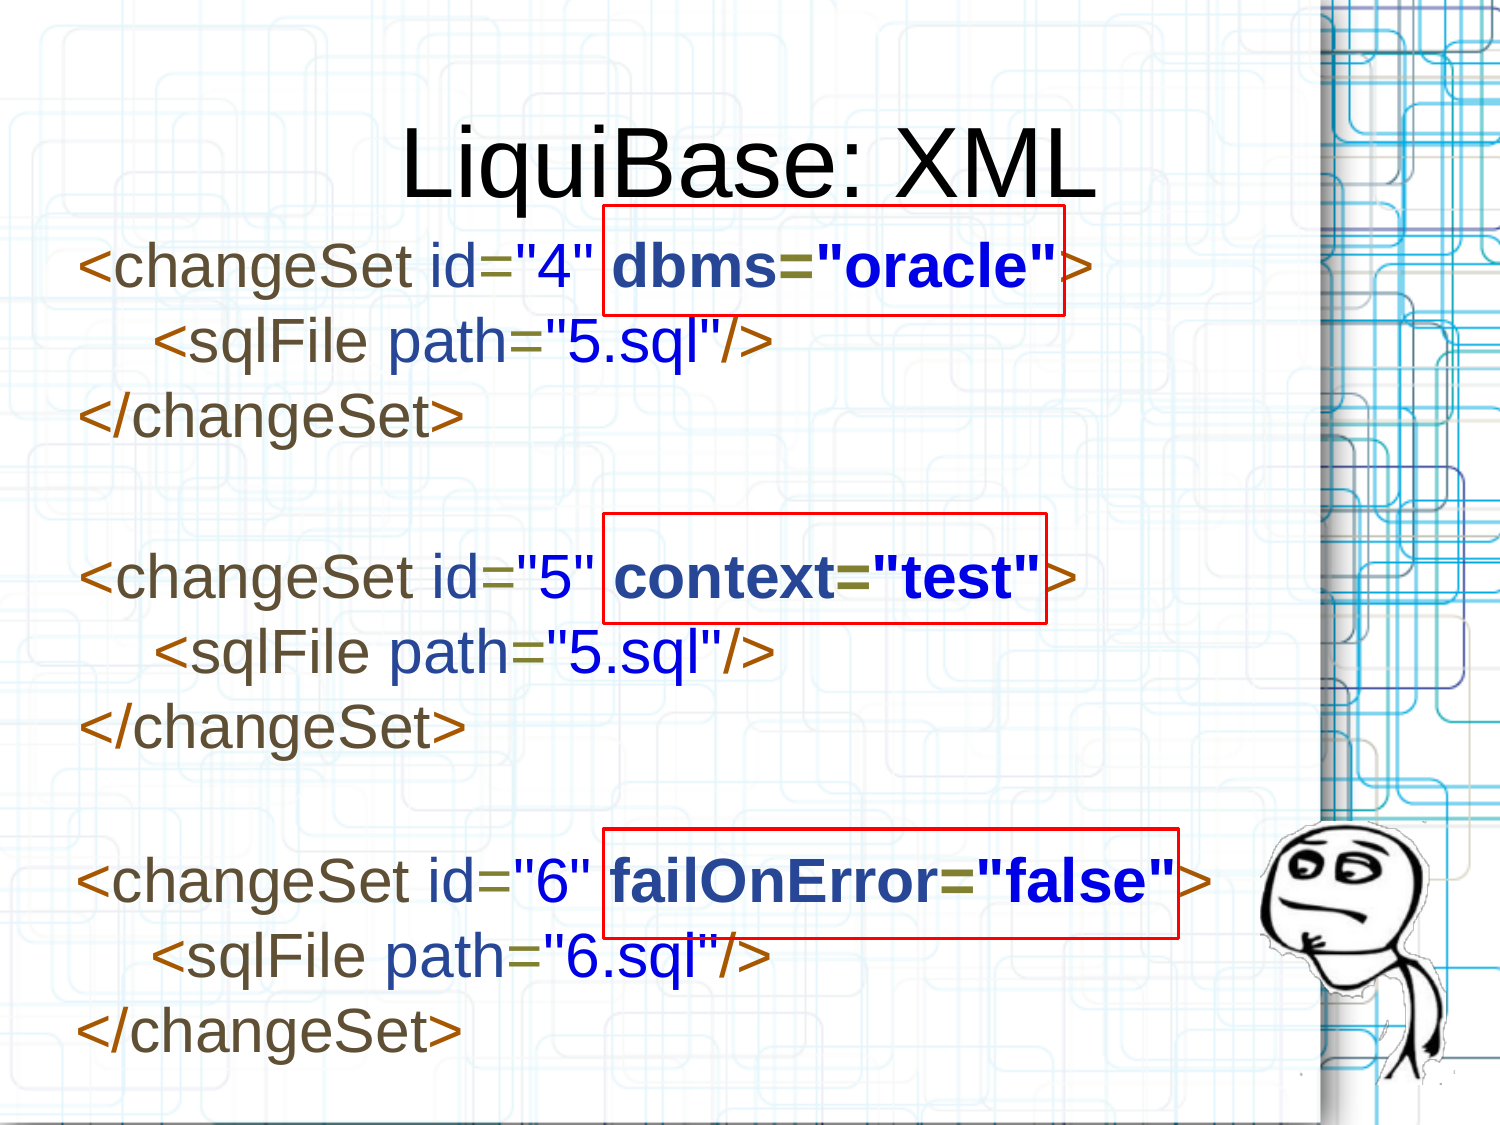

# LiquiBase: XML
<changeSet id="4" dbms="oracle">
<sqlFile path="5.sql"/>
</changeSet>
<changeSet id="5" context="test">
<sqlFile path="5.sql"/>
</changeSet>
<changeSet id="6" failOnError="false">
<sqlFile path="6.sql"/>
</changeSet>